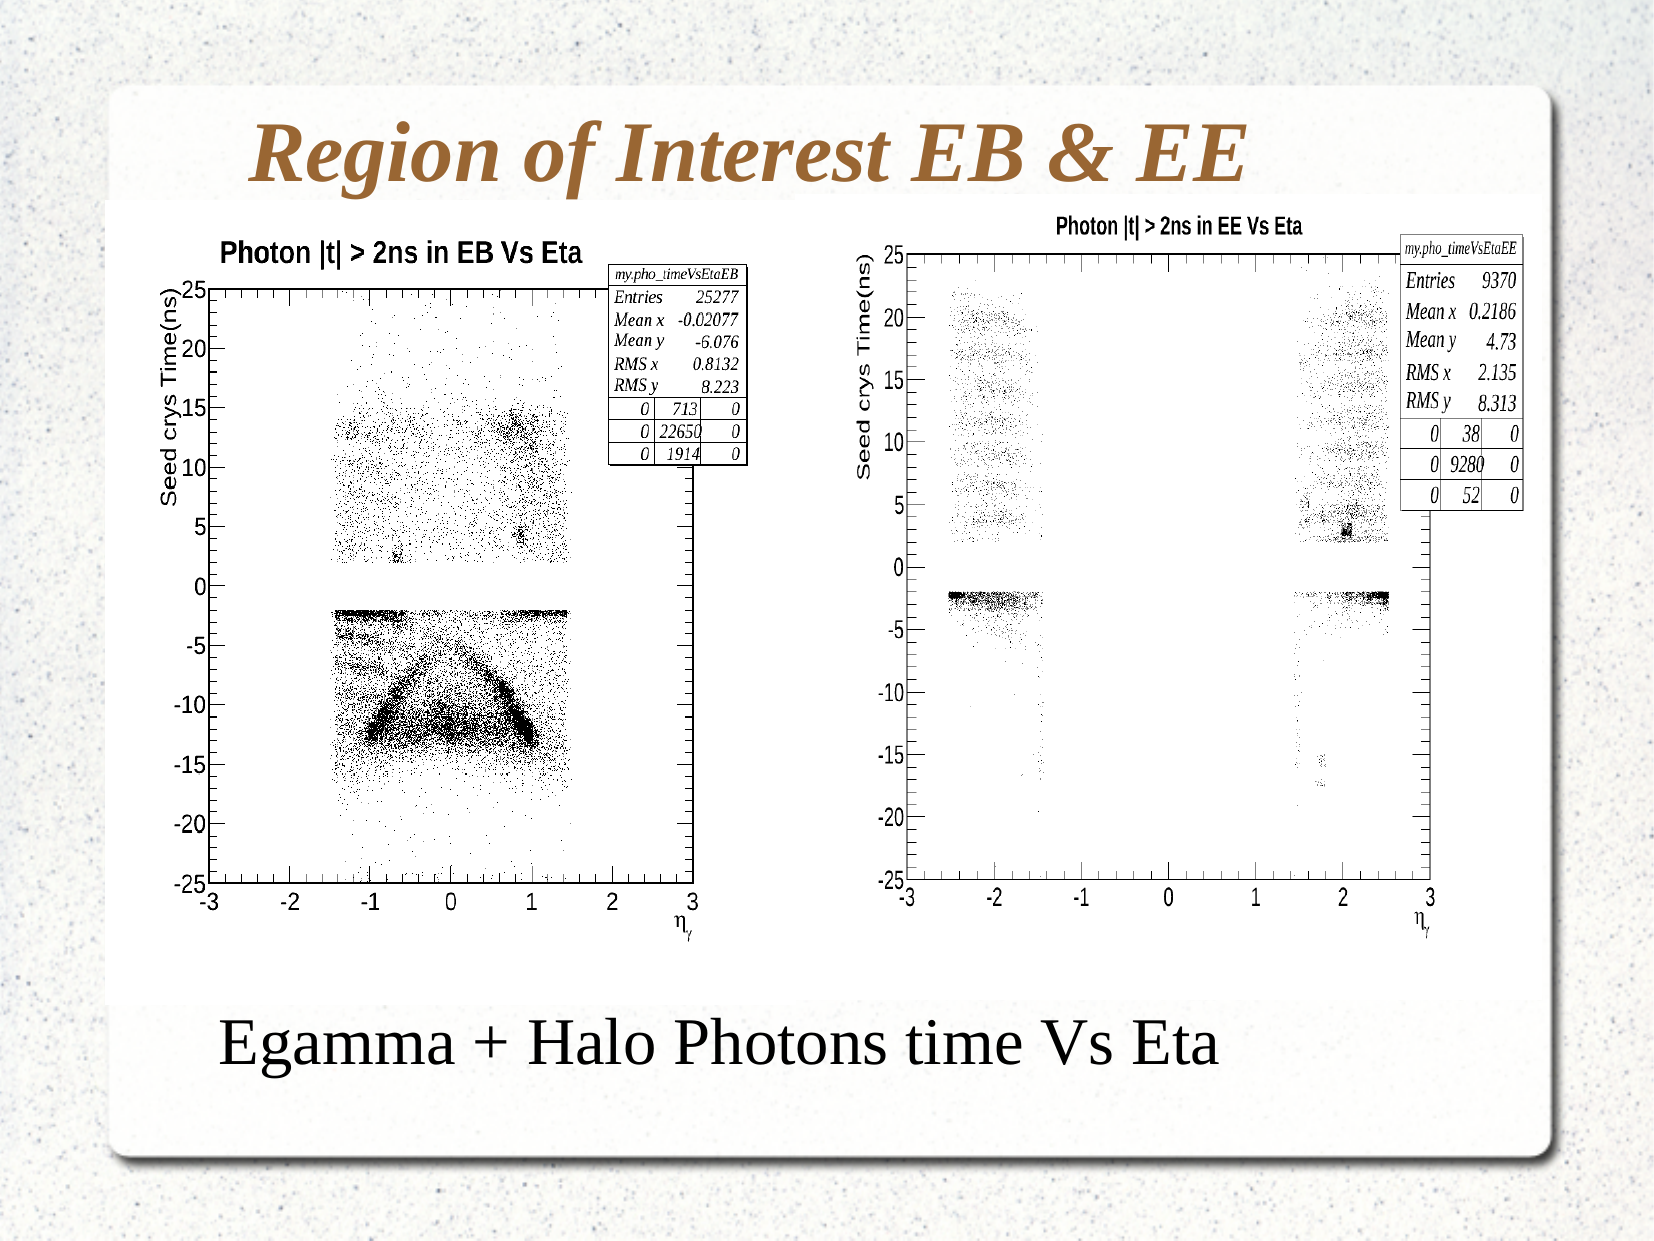

# Region of Interest EB & EE
Egamma + Halo Photons time Vs Eta